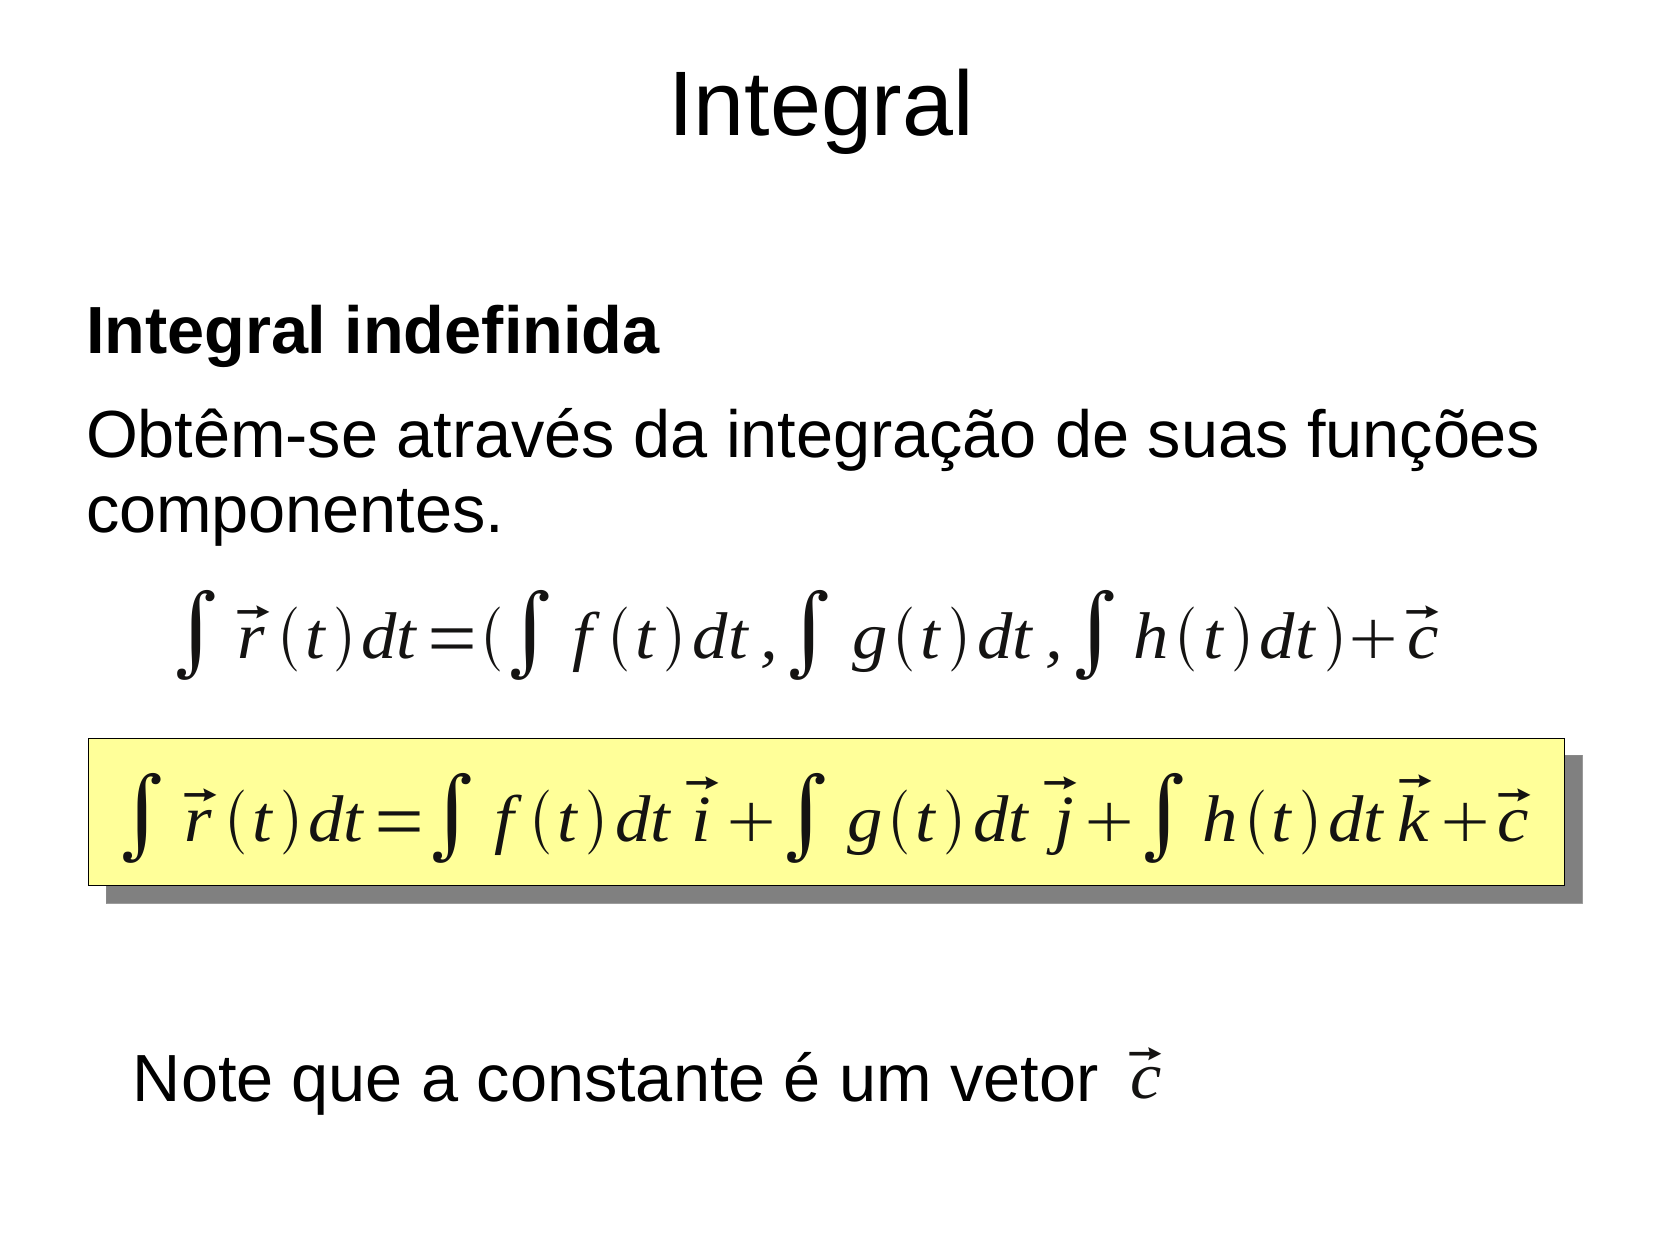

Integral
# Integral indefinida
Obtêm-se através da integração de suas funções componentes.
Note que a constante é um vetor